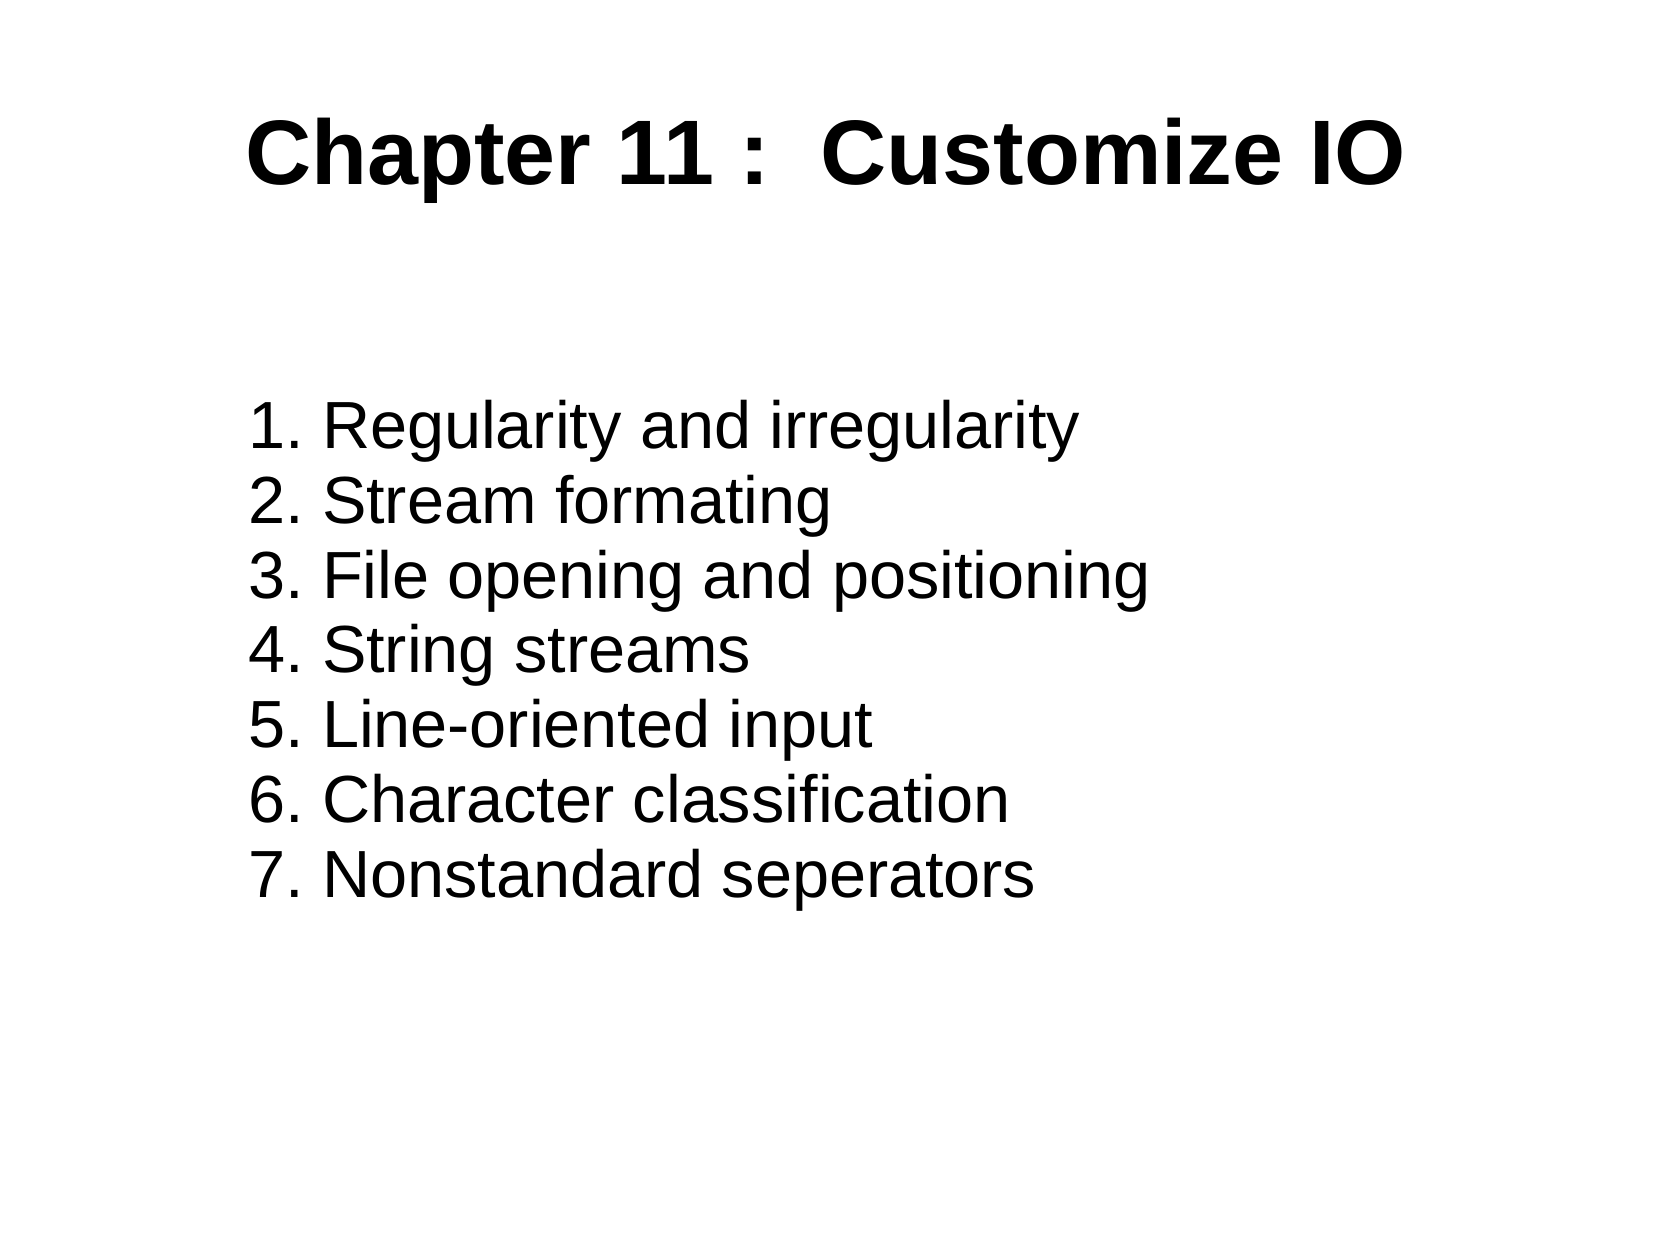

# Chapter 11 : Customize IO
1. Regularity and irregularity
2. Stream formating
3. File opening and positioning
4. String streams
5. Line-oriented input
6. Character classification
7. Nonstandard seperators